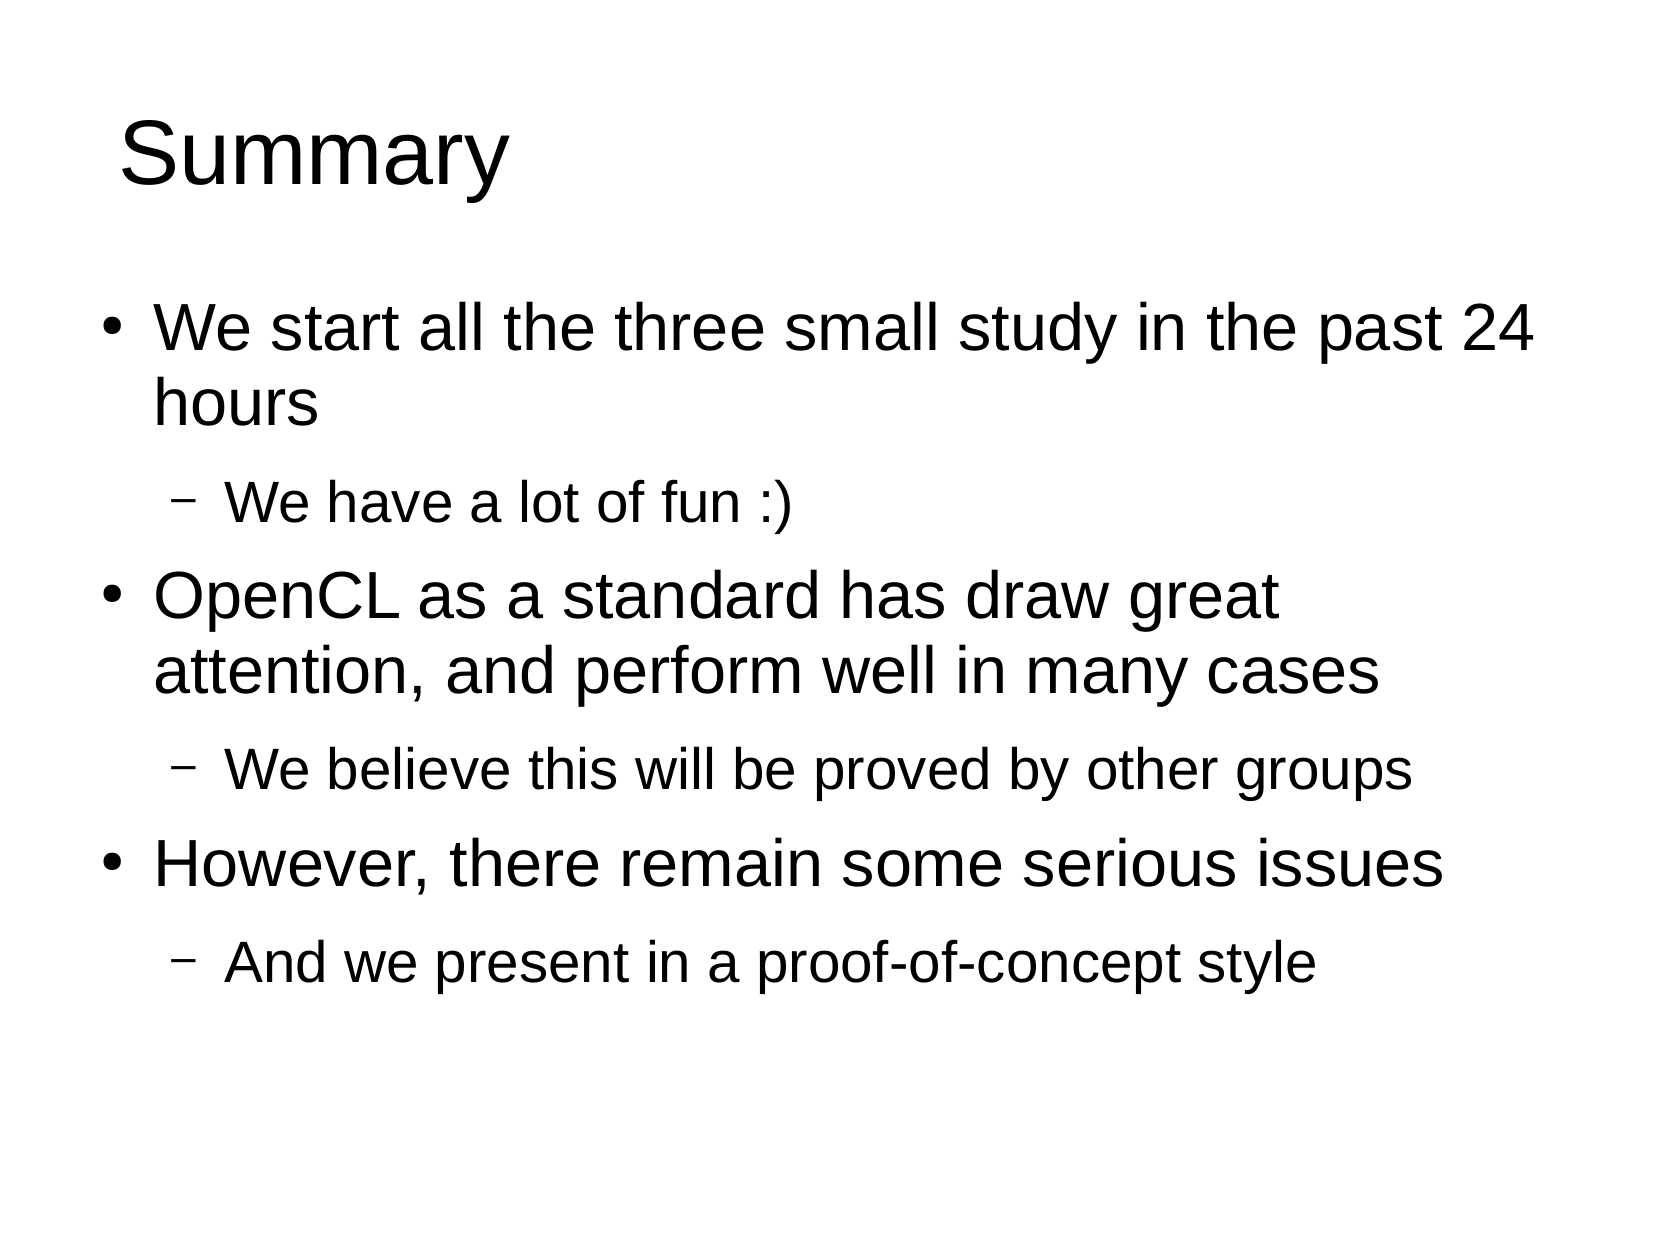

# Summary
We start all the three small study in the past 24 hours
We have a lot of fun :)
OpenCL as a standard has draw great attention, and perform well in many cases
We believe this will be proved by other groups
However, there remain some serious issues
And we present in a proof-of-concept style